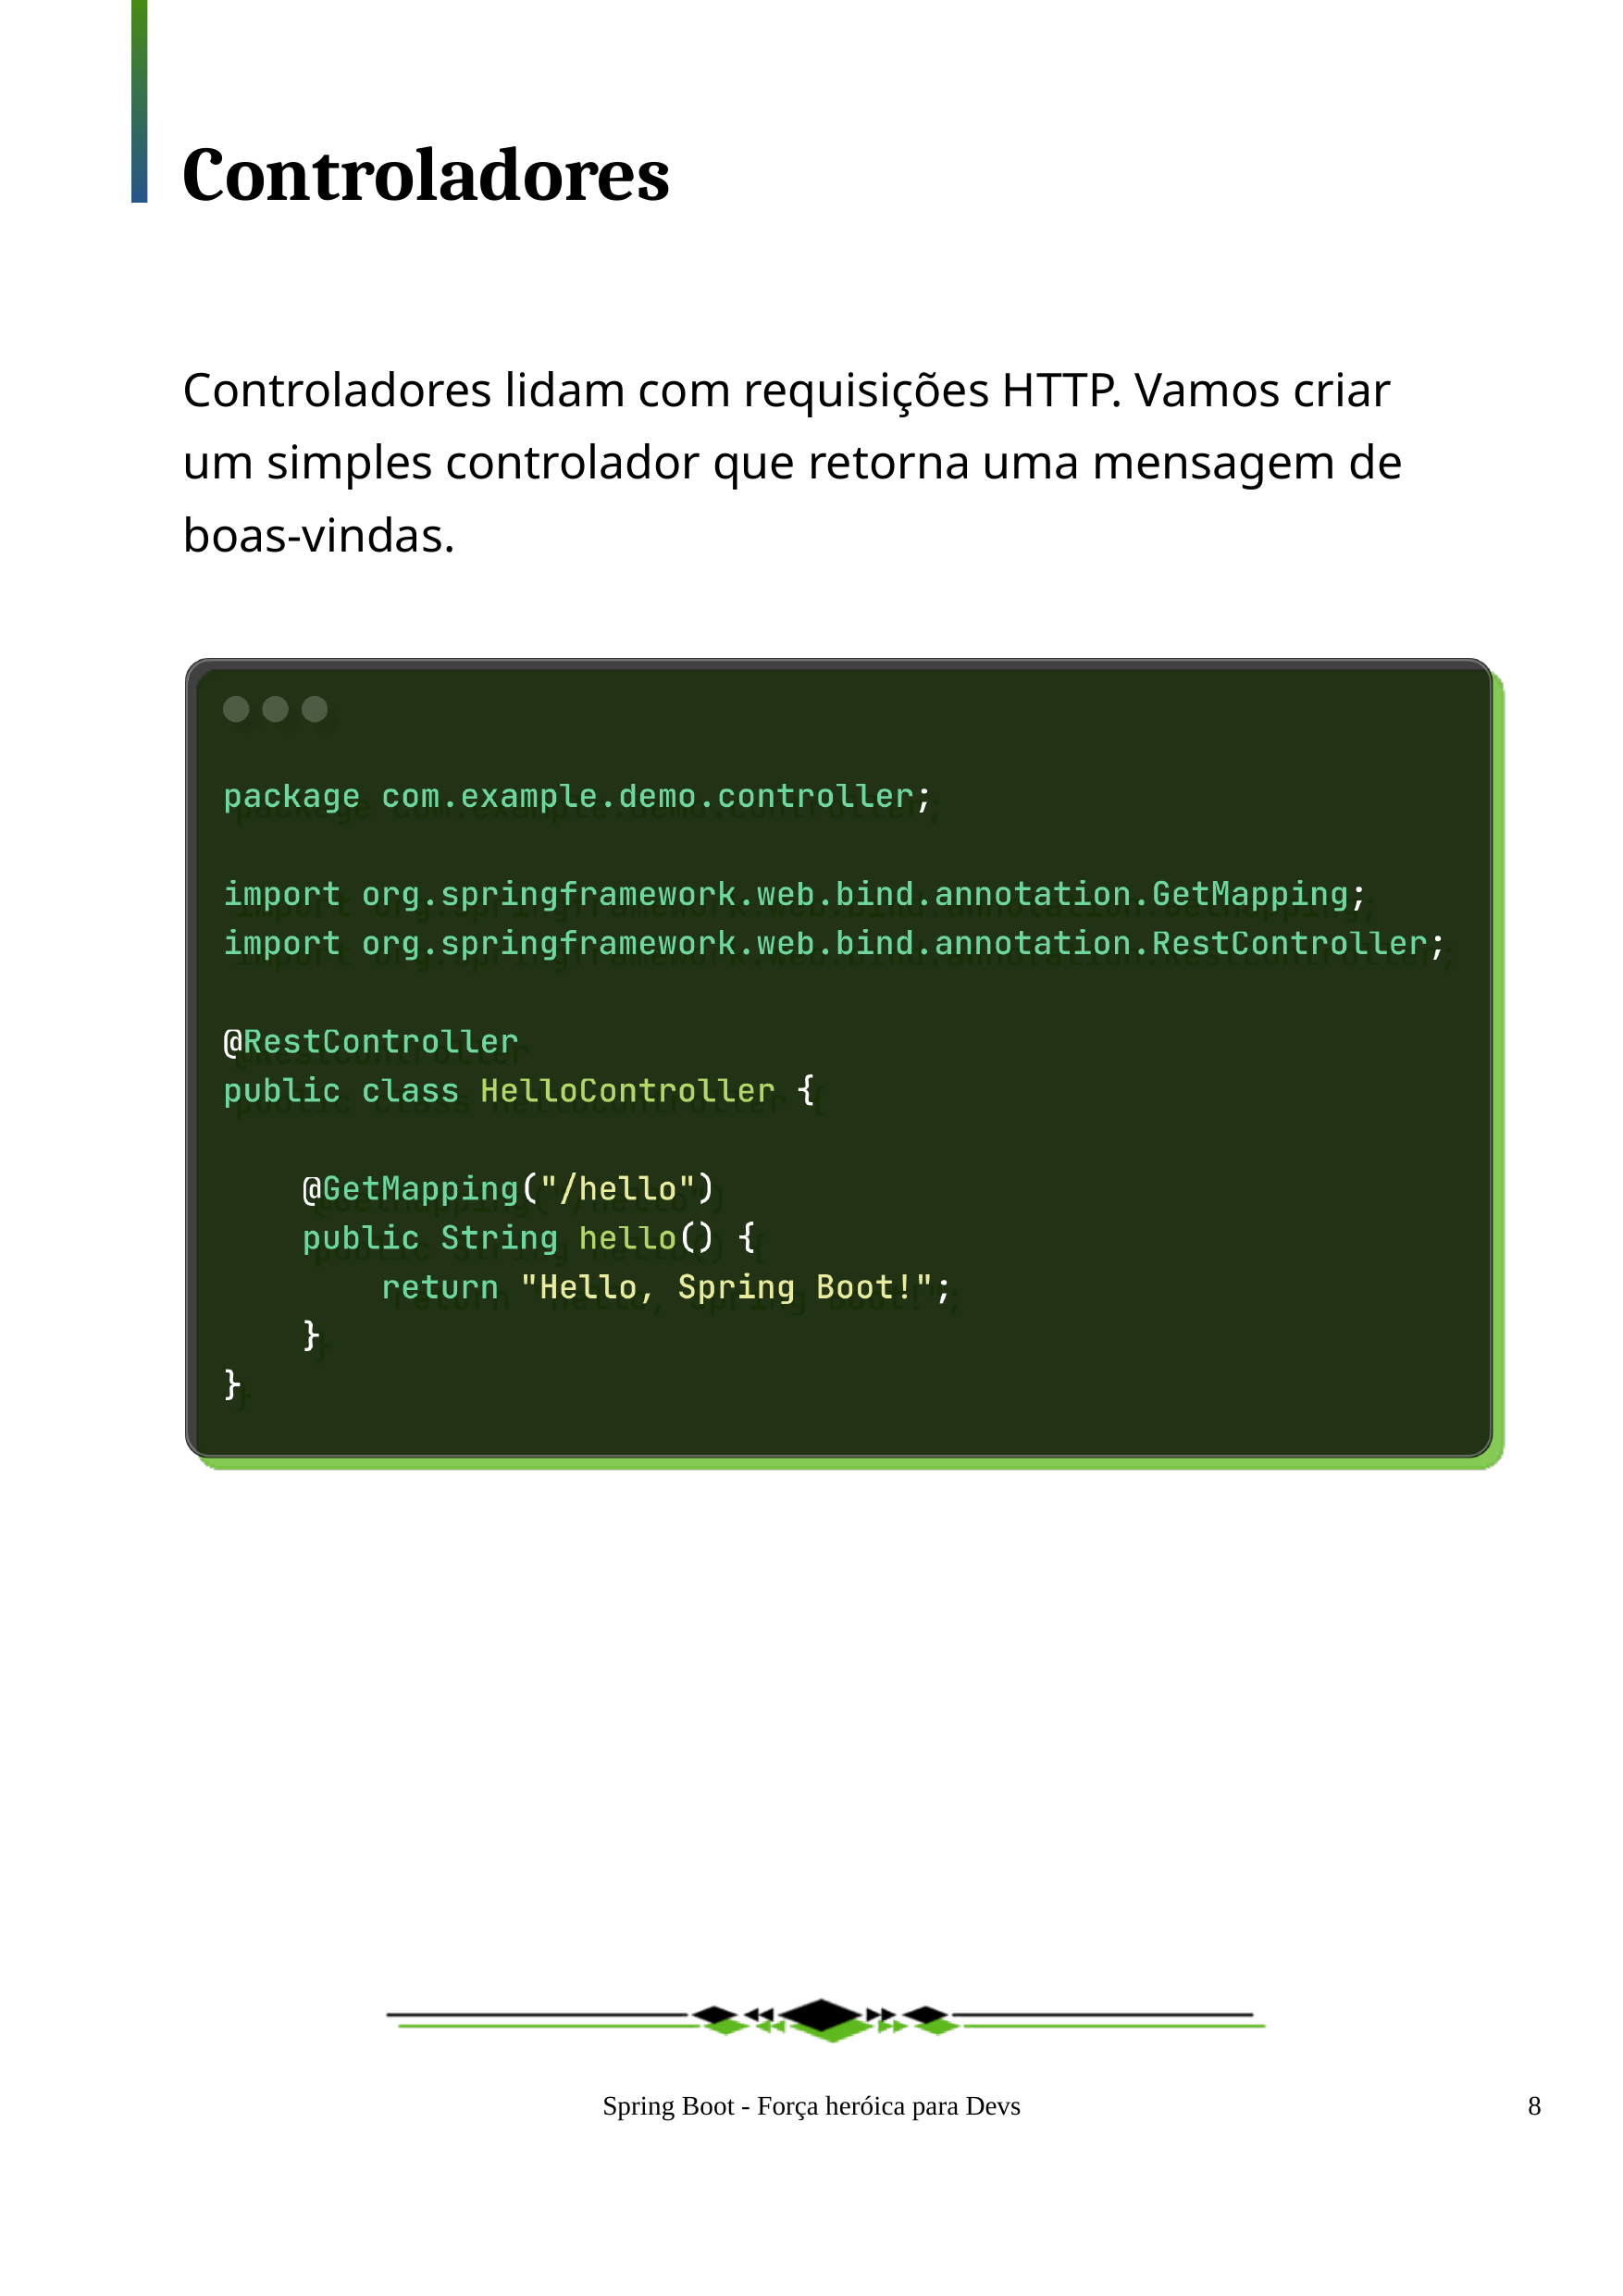

Controladores
Controladores lidam com requisições HTTP. Vamos criar um simples controlador que retorna uma mensagem de boas-vindas.
Spring Boot - Força heróica para Devs
8